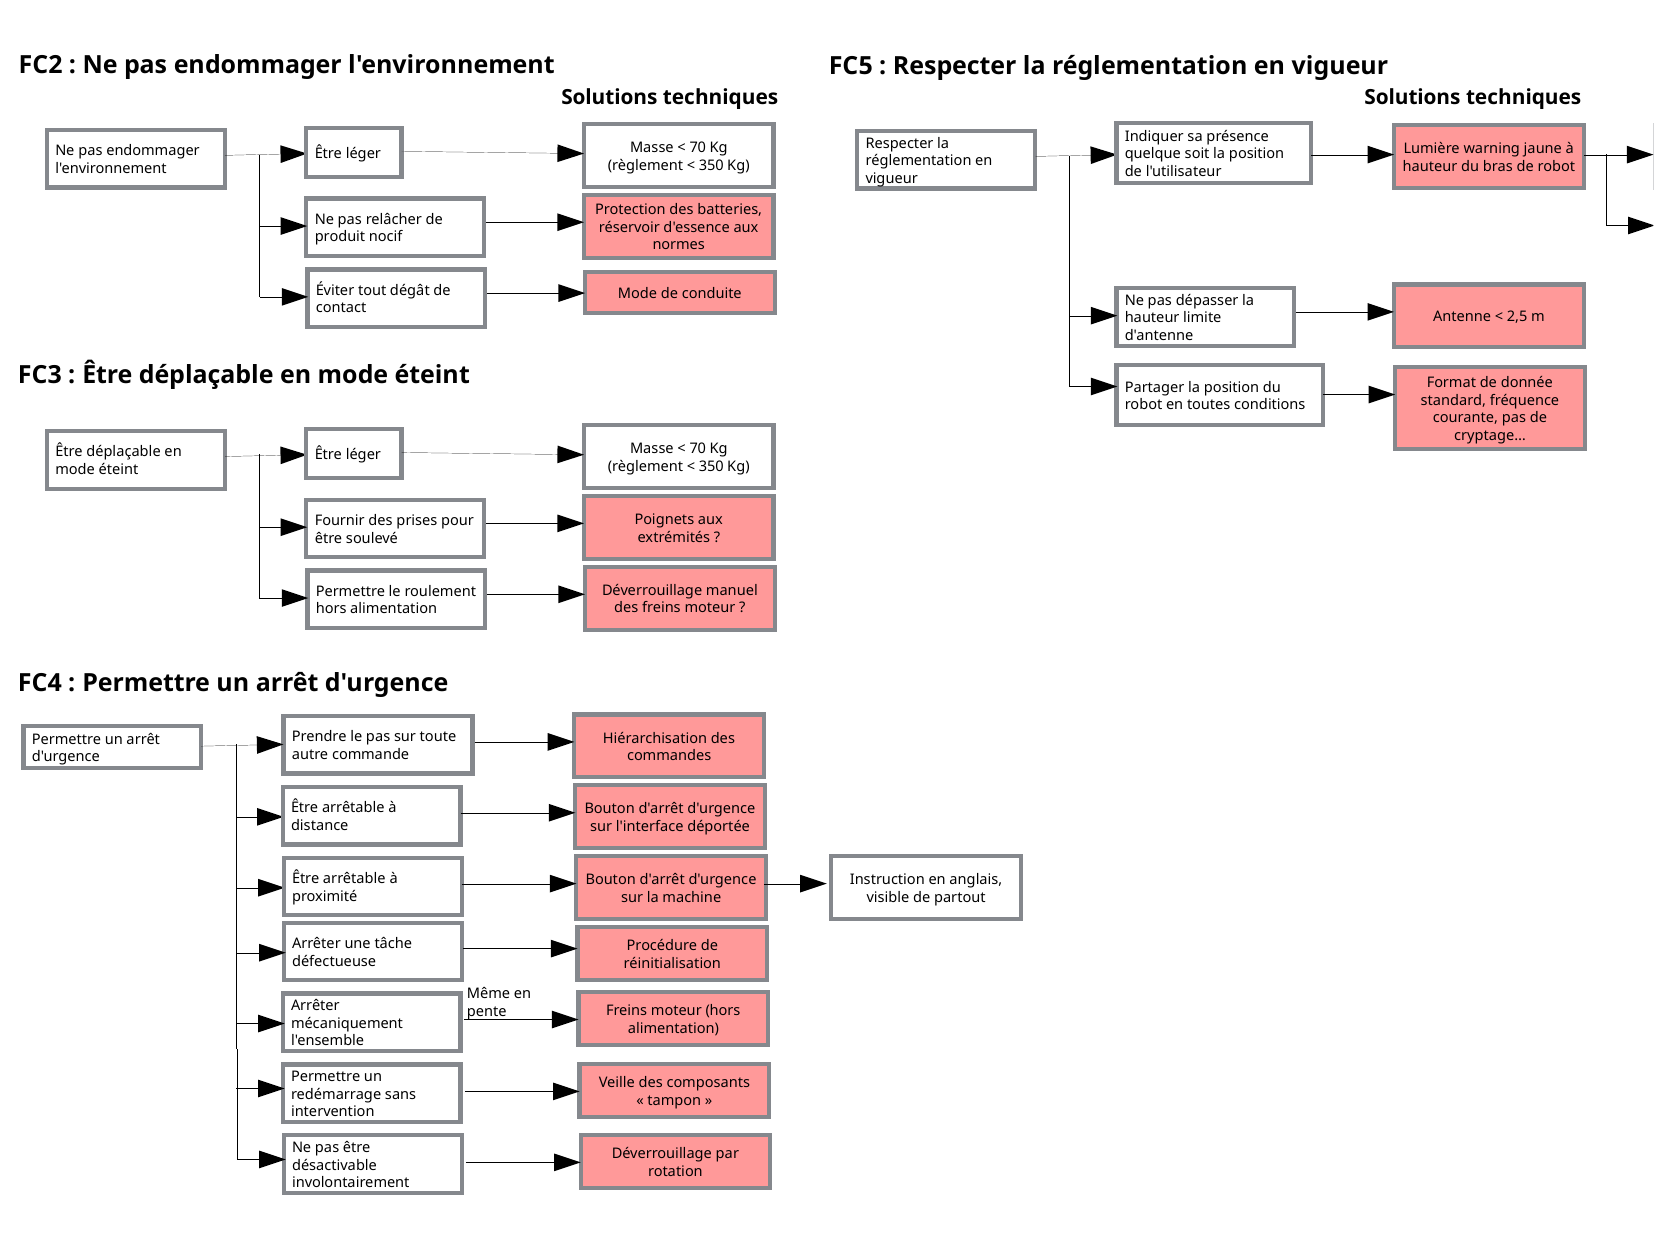

FC2 : Ne pas endommager l'environnement
FC5 : Respecter la réglementation en vigueur
Solutions techniques
Solutions techniques
Indiquer sa présence quelque soit la position de l'utilisateur
Masse < 70 Kg (règlement < 350 Kg)
Lumière warning jaune à hauteur du bras de robot
Éviter la confusion avec des véhicule publics
Être léger
Ne pas endommager l'environnement
Respecter la réglementation en vigueur
Protection des batteries, réservoir d'essence aux normes
Ne pas démarrer avant 5 secondes d'éclairage
Ne pas relâcher de produit nocif
Éviter tout dégât de contact
Mode de conduite
Antenne < 2,5 m
Ne pas dépasser la hauteur limite d'antenne
FC3 : Être déplaçable en mode éteint
Partager la position du robot en toutes conditions
Format de donnée standard, fréquence courante, pas de cryptage…
Masse < 70 Kg (règlement < 350 Kg)
Être léger
Être déplaçable en mode éteint
Poignets aux extrémités ?
Fournir des prises pour être soulevé
Déverrouillage manuel des freins moteur ?
Permettre le roulement hors alimentation
FC4 : Permettre un arrêt d'urgence
Hiérarchisation des commandes
Prendre le pas sur toute autre commande
Permettre un arrêt d'urgence
Bouton d'arrêt d'urgence sur l'interface déportée
Être arrêtable à distance
Bouton d'arrêt d'urgence sur la machine
Instruction en anglais, visible de partout
Être arrêtable à proximité
Arrêter une tâche défectueuse
Procédure de réinitialisation
Même en pente
Freins moteur (hors alimentation)
Arrêter mécaniquement l'ensemble
Veille des composants « tampon »
Permettre un redémarrage sans intervention
Déverrouillage par rotation
Ne pas être désactivable involontairement